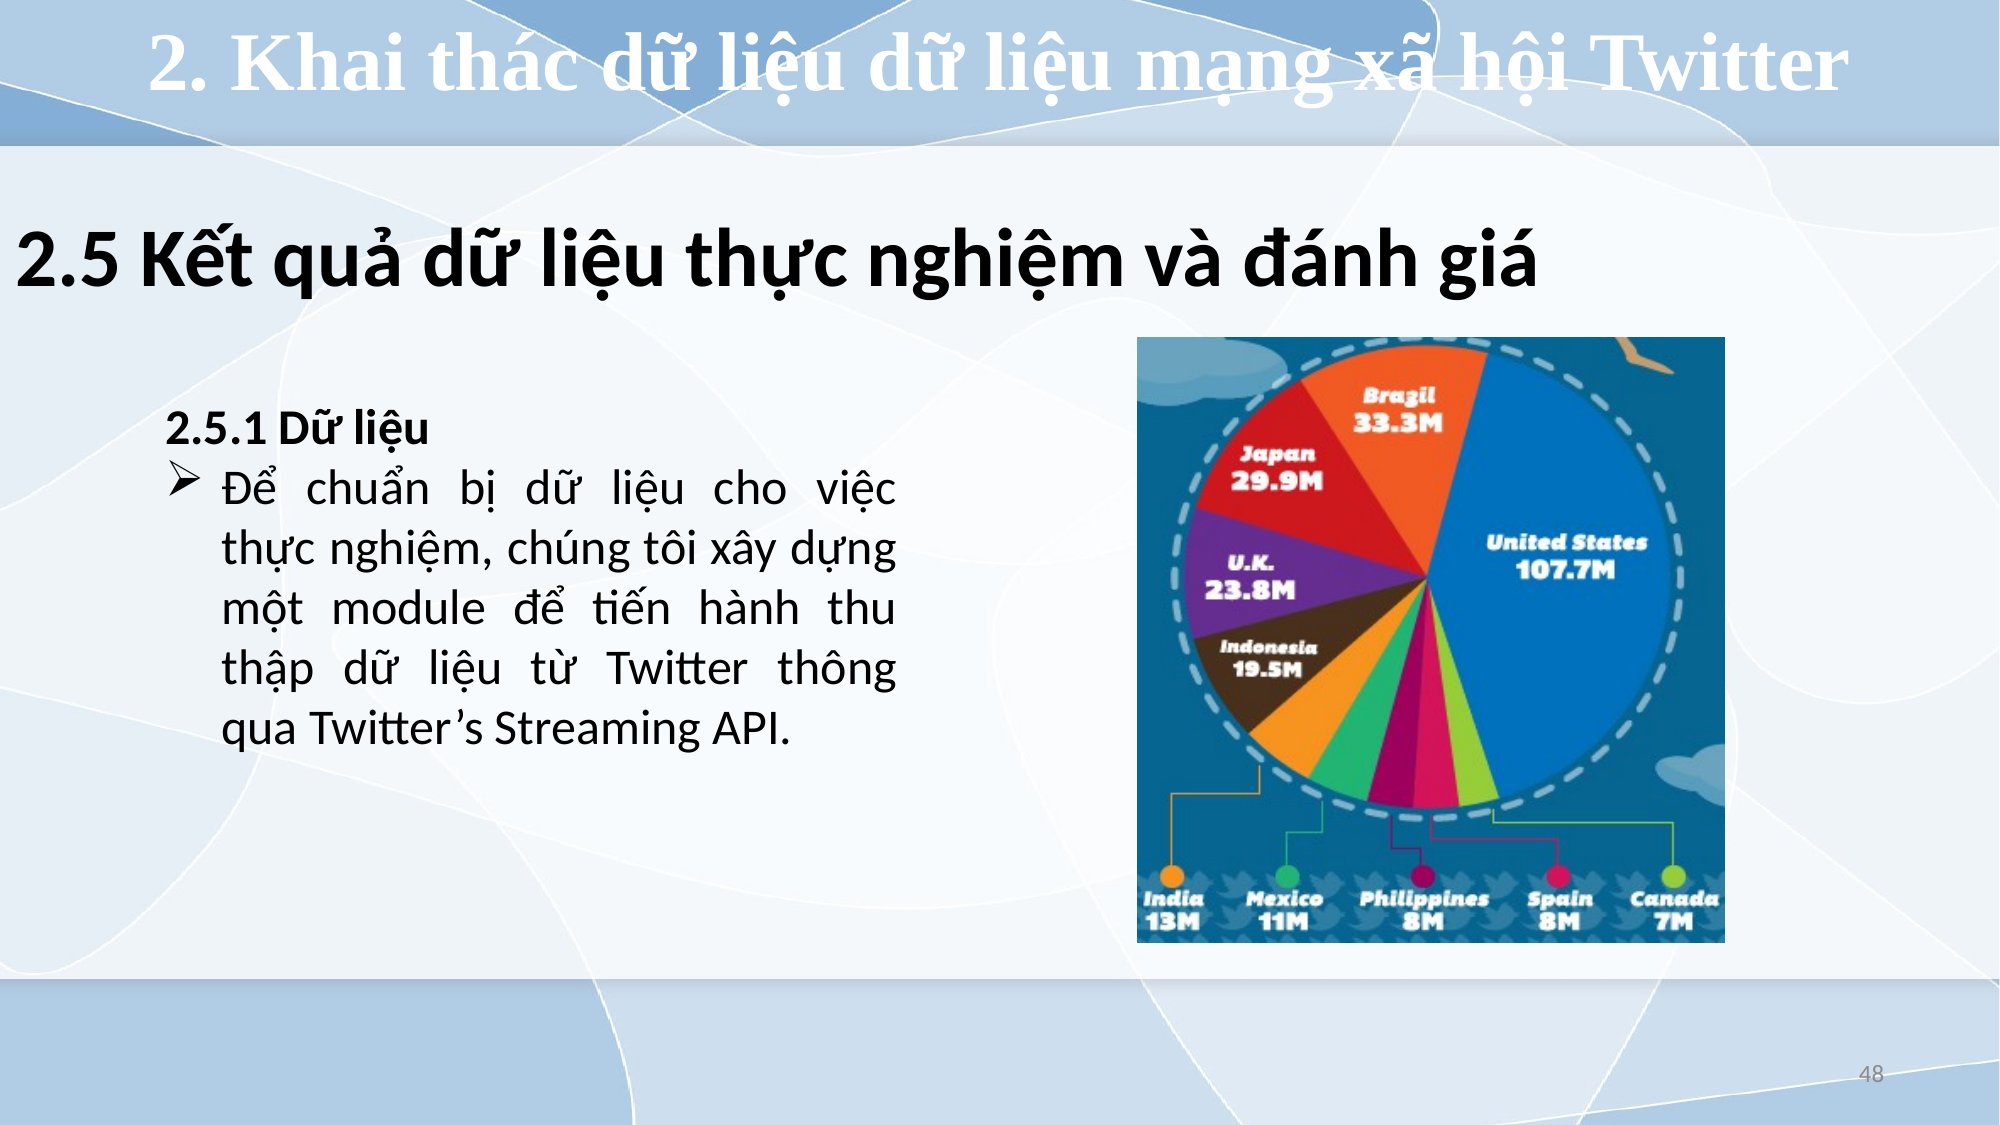

2. Khai thác dữ liệu dữ liệu mạng xã hội Twitter
# 2.5 Kết quả dữ liệu thực nghiệm và đánh giá
2.5.1 Dữ liệu
Để chuẩn bị dữ liệu cho việc thực nghiệm, chúng tôi xây dựng một module để tiến hành thu thập dữ liệu từ Twitter thông qua Twitter’s Streaming API.